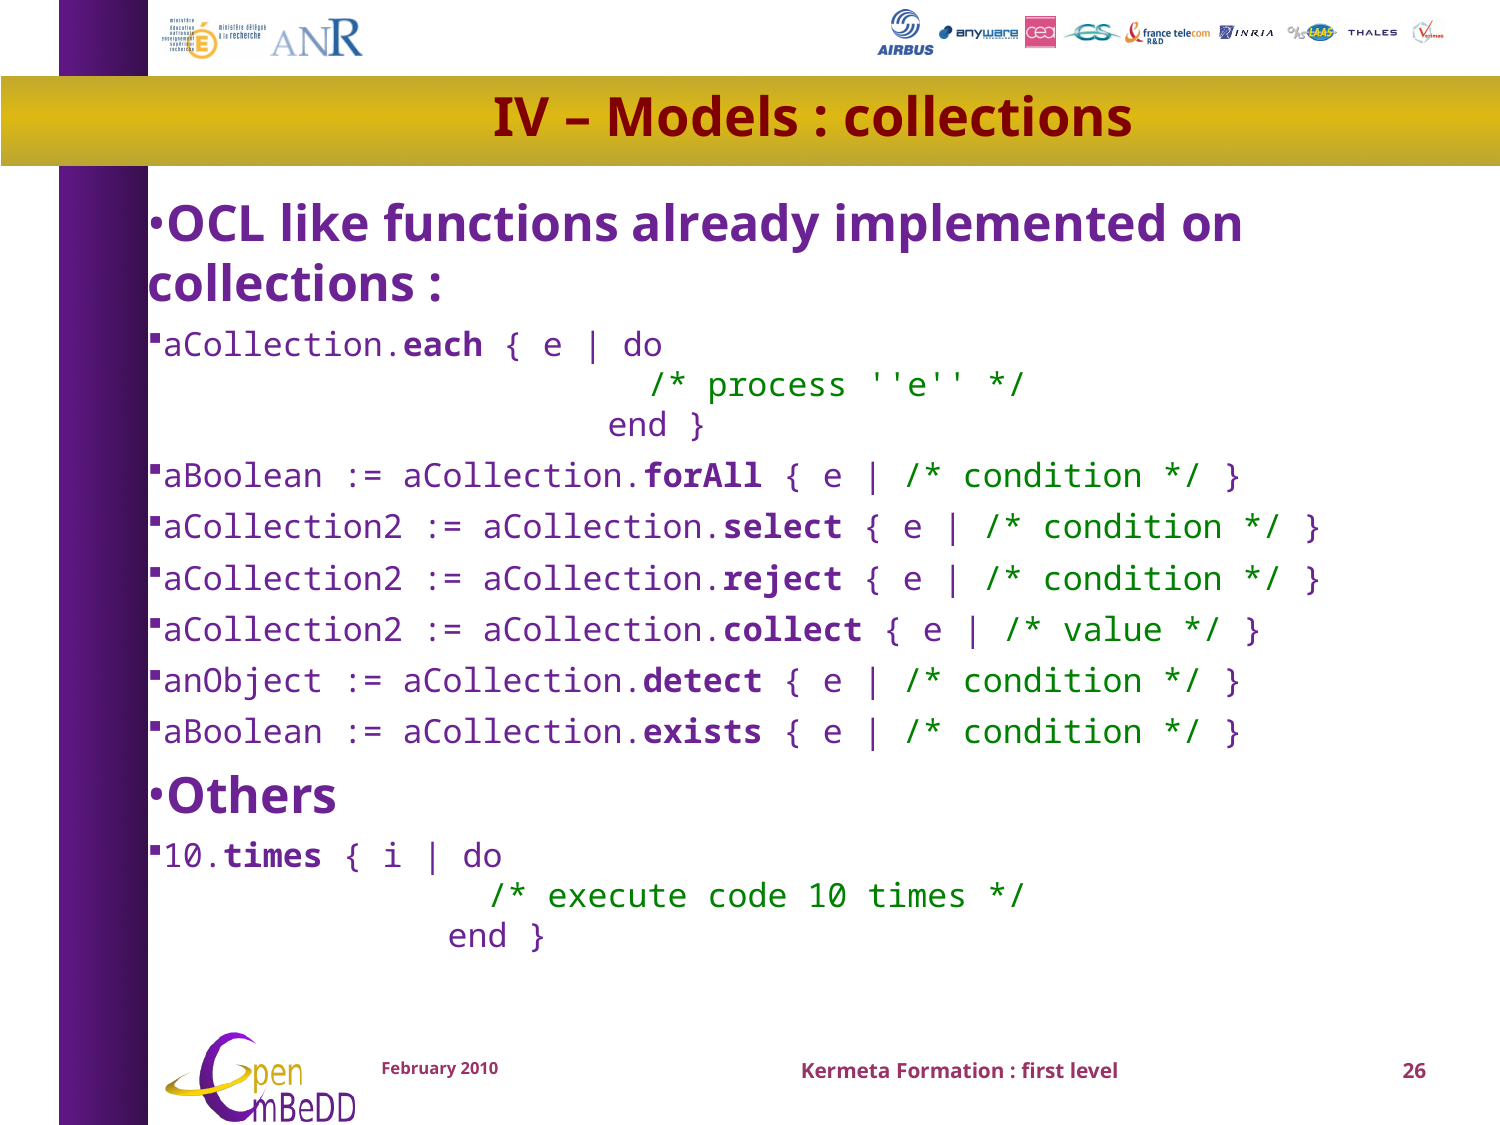

# IV – Models : collections
OCL like functions already implemented on collections :
aCollection.each { e | do
 /* process ''e'' */
 end }
aBoolean := aCollection.forAll { e | /* condition */ }
aCollection2 := aCollection.select { e | /* condition */ }
aCollection2 := aCollection.reject { e | /* condition */ }
aCollection2 := aCollection.collect { e | /* value */ }
anObject := aCollection.detect { e | /* condition */ }
aBoolean := aCollection.exists { e | /* condition */ }
Others
10.times { i | do
 /* execute code 10 times */
 end }
Kermeta Formation : first level
February 2010
24